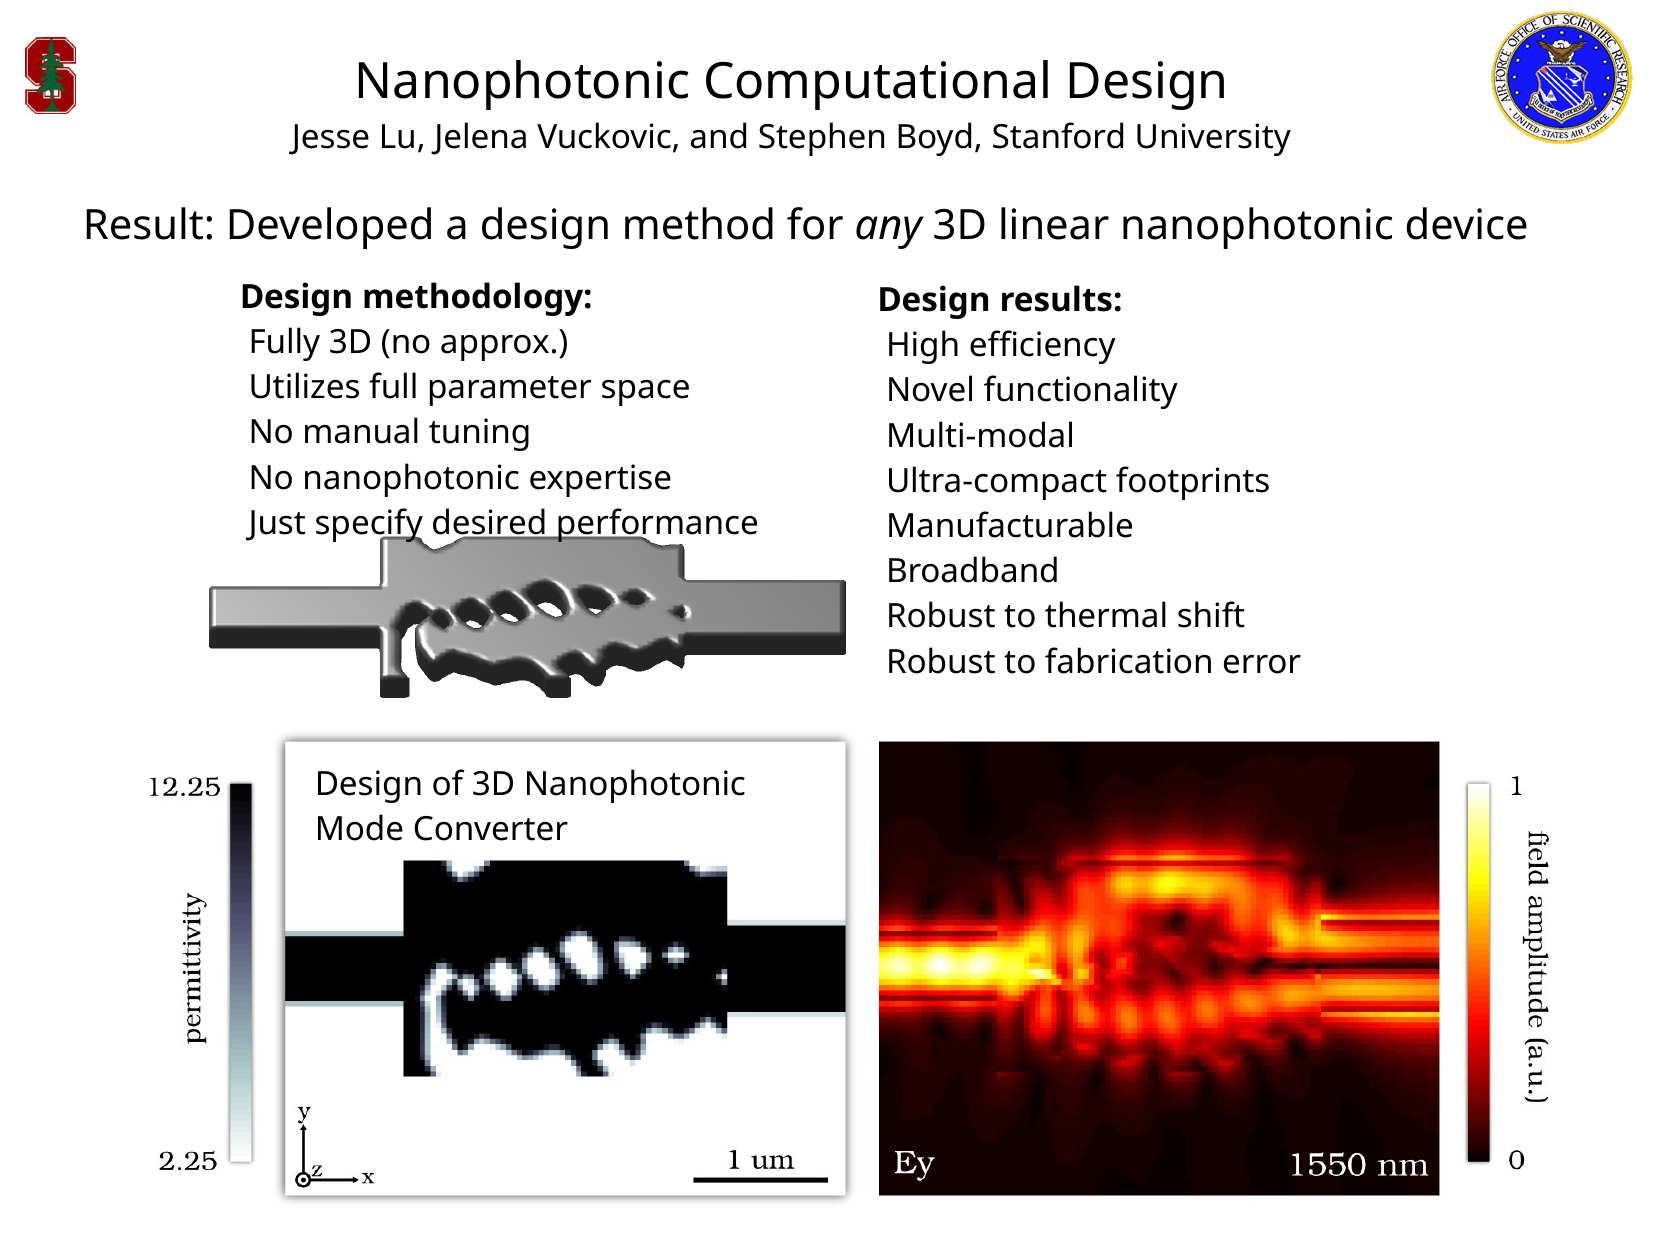

Nanophotonic Computational Design
Jesse Lu, Jelena Vuckovic, and Stephen Boyd, Stanford University
Result: Developed a design method for any 3D linear nanophotonic device
Design methodology:
 Fully 3D (no approx.)
 Utilizes full parameter space
 No manual tuning
 No nanophotonic expertise
 Just specify desired performance
Design results:
 High efficiency
 Novel functionality
 Multi-modal
 Ultra-compact footprints
 Manufacturable
 Broadband
 Robust to thermal shift
 Robust to fabrication error
Design of 3D Nanophotonic Mode Converter